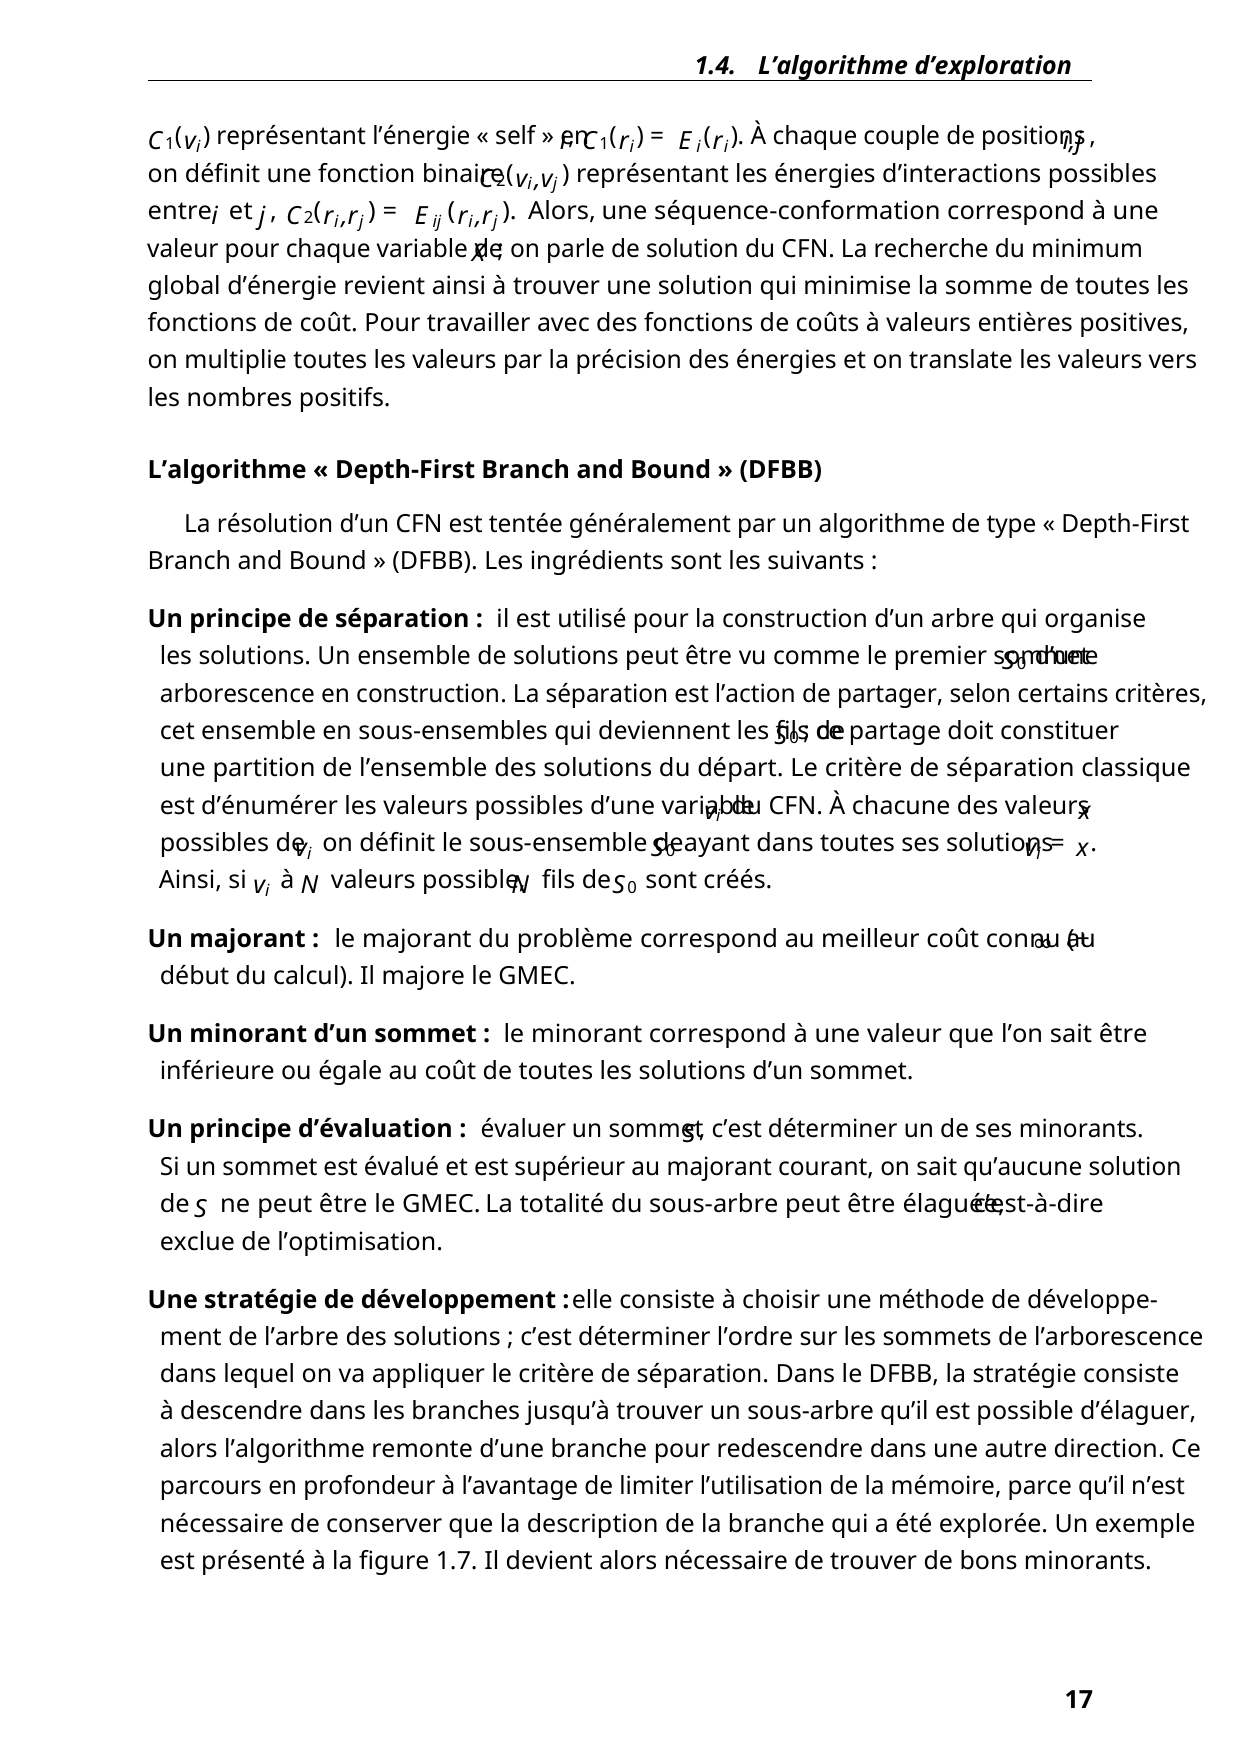

1.4.
L’algorithme d’exploration
(
) représentant l’énergie « self » en
,
(
) =
(
). À chaque couple de positions
,
C
v
i
C
r
E
r
i,j
1
1
i
i
i
i
on définit une fonction binaire
(
) représentant les énergies d’interactions possibles
C
v
,v
2
i
j
entre
et
,
(
) =
(
).
Alors,
une séquence-conformation correspond à une
i
j
C
r
,r
E
r
,r
2
i
j
ij
i
j
valeur pour chaque variable de
; on parle de solution du CFN. La recherche du minimum
X
global d’énergie revient ainsi à trouver une solution qui minimise la somme de toutes les
fonctions de coût. Pour travailler avec des fonctions de coûts à valeurs entières positives,
on multiplie toutes les valeurs par la précision des énergies et on translate les valeurs vers
les nombres positifs.
L’algorithme « Depth-First Branch and Bound » (DFBB)
La résolution d’un CFN est tentée généralement par un algorithme de type « Depth-First
Branch and Bound » (DFBB). Les ingrédients sont les suivants :
Un principe de séparation :
il est utilisé pour la construction d’un arbre qui organise
les solutions. Un ensemble de solutions peut être vu comme le premier sommet
d’une
S
0
arborescence en construction. La séparation est l’action de partager, selon certains critères,
cet ensemble en sous-ensembles qui deviennent les fils de
; ce partage doit constituer
S
0
une partition de l’ensemble des solutions du départ. Le critère de séparation classique
est d’énumérer les valeurs possibles d’une variable
du CFN. À chacune des valeurs
v
x
i
possibles de
on définit le sous-ensemble de
ayant dans toutes ses solutions
=
.
v
S
v
x
0
i
i
Ainsi, si
à
valeurs possible,
fils de
sont créés.
v
N
N
S
0
i
Un majorant :
le majorant du problème correspond au meilleur coût connu (+
au
∞
début du calcul). Il majore le GMEC.
Un minorant d’un sommet :
le minorant correspond à une valeur que l’on sait être
inférieure ou égale au coût de toutes les solutions d’un sommet.
Un principe d’évaluation :
évaluer un sommet
, c’est déterminer un de ses minorants.
S
Si un sommet est évalué et est supérieur au majorant courant, on sait qu’aucune solution
de
ne peut être le GMEC.
La totalité du sous-arbre peut être élaguée,
c’est-à-dire
S
exclue de l’optimisation.
Une stratégie de développement :
elle consiste à choisir une méthode de développe-
ment de l’arbre des solutions ; c’est déterminer l’ordre sur les sommets de l’arborescence
dans lequel on va appliquer le critère de séparation. Dans le DFBB, la stratégie consiste
à descendre dans les branches jusqu’à trouver un sous-arbre qu’il est possible d’élaguer,
alors l’algorithme remonte d’une branche pour redescendre dans une autre direction. Ce
parcours en profondeur à l’avantage de limiter l’utilisation de la mémoire, parce qu’il n’est
nécessaire de conserver que la description de la branche qui a été explorée. Un exemple
est présenté à la figure 1.7. Il devient alors nécessaire de trouver de bons minorants.
17